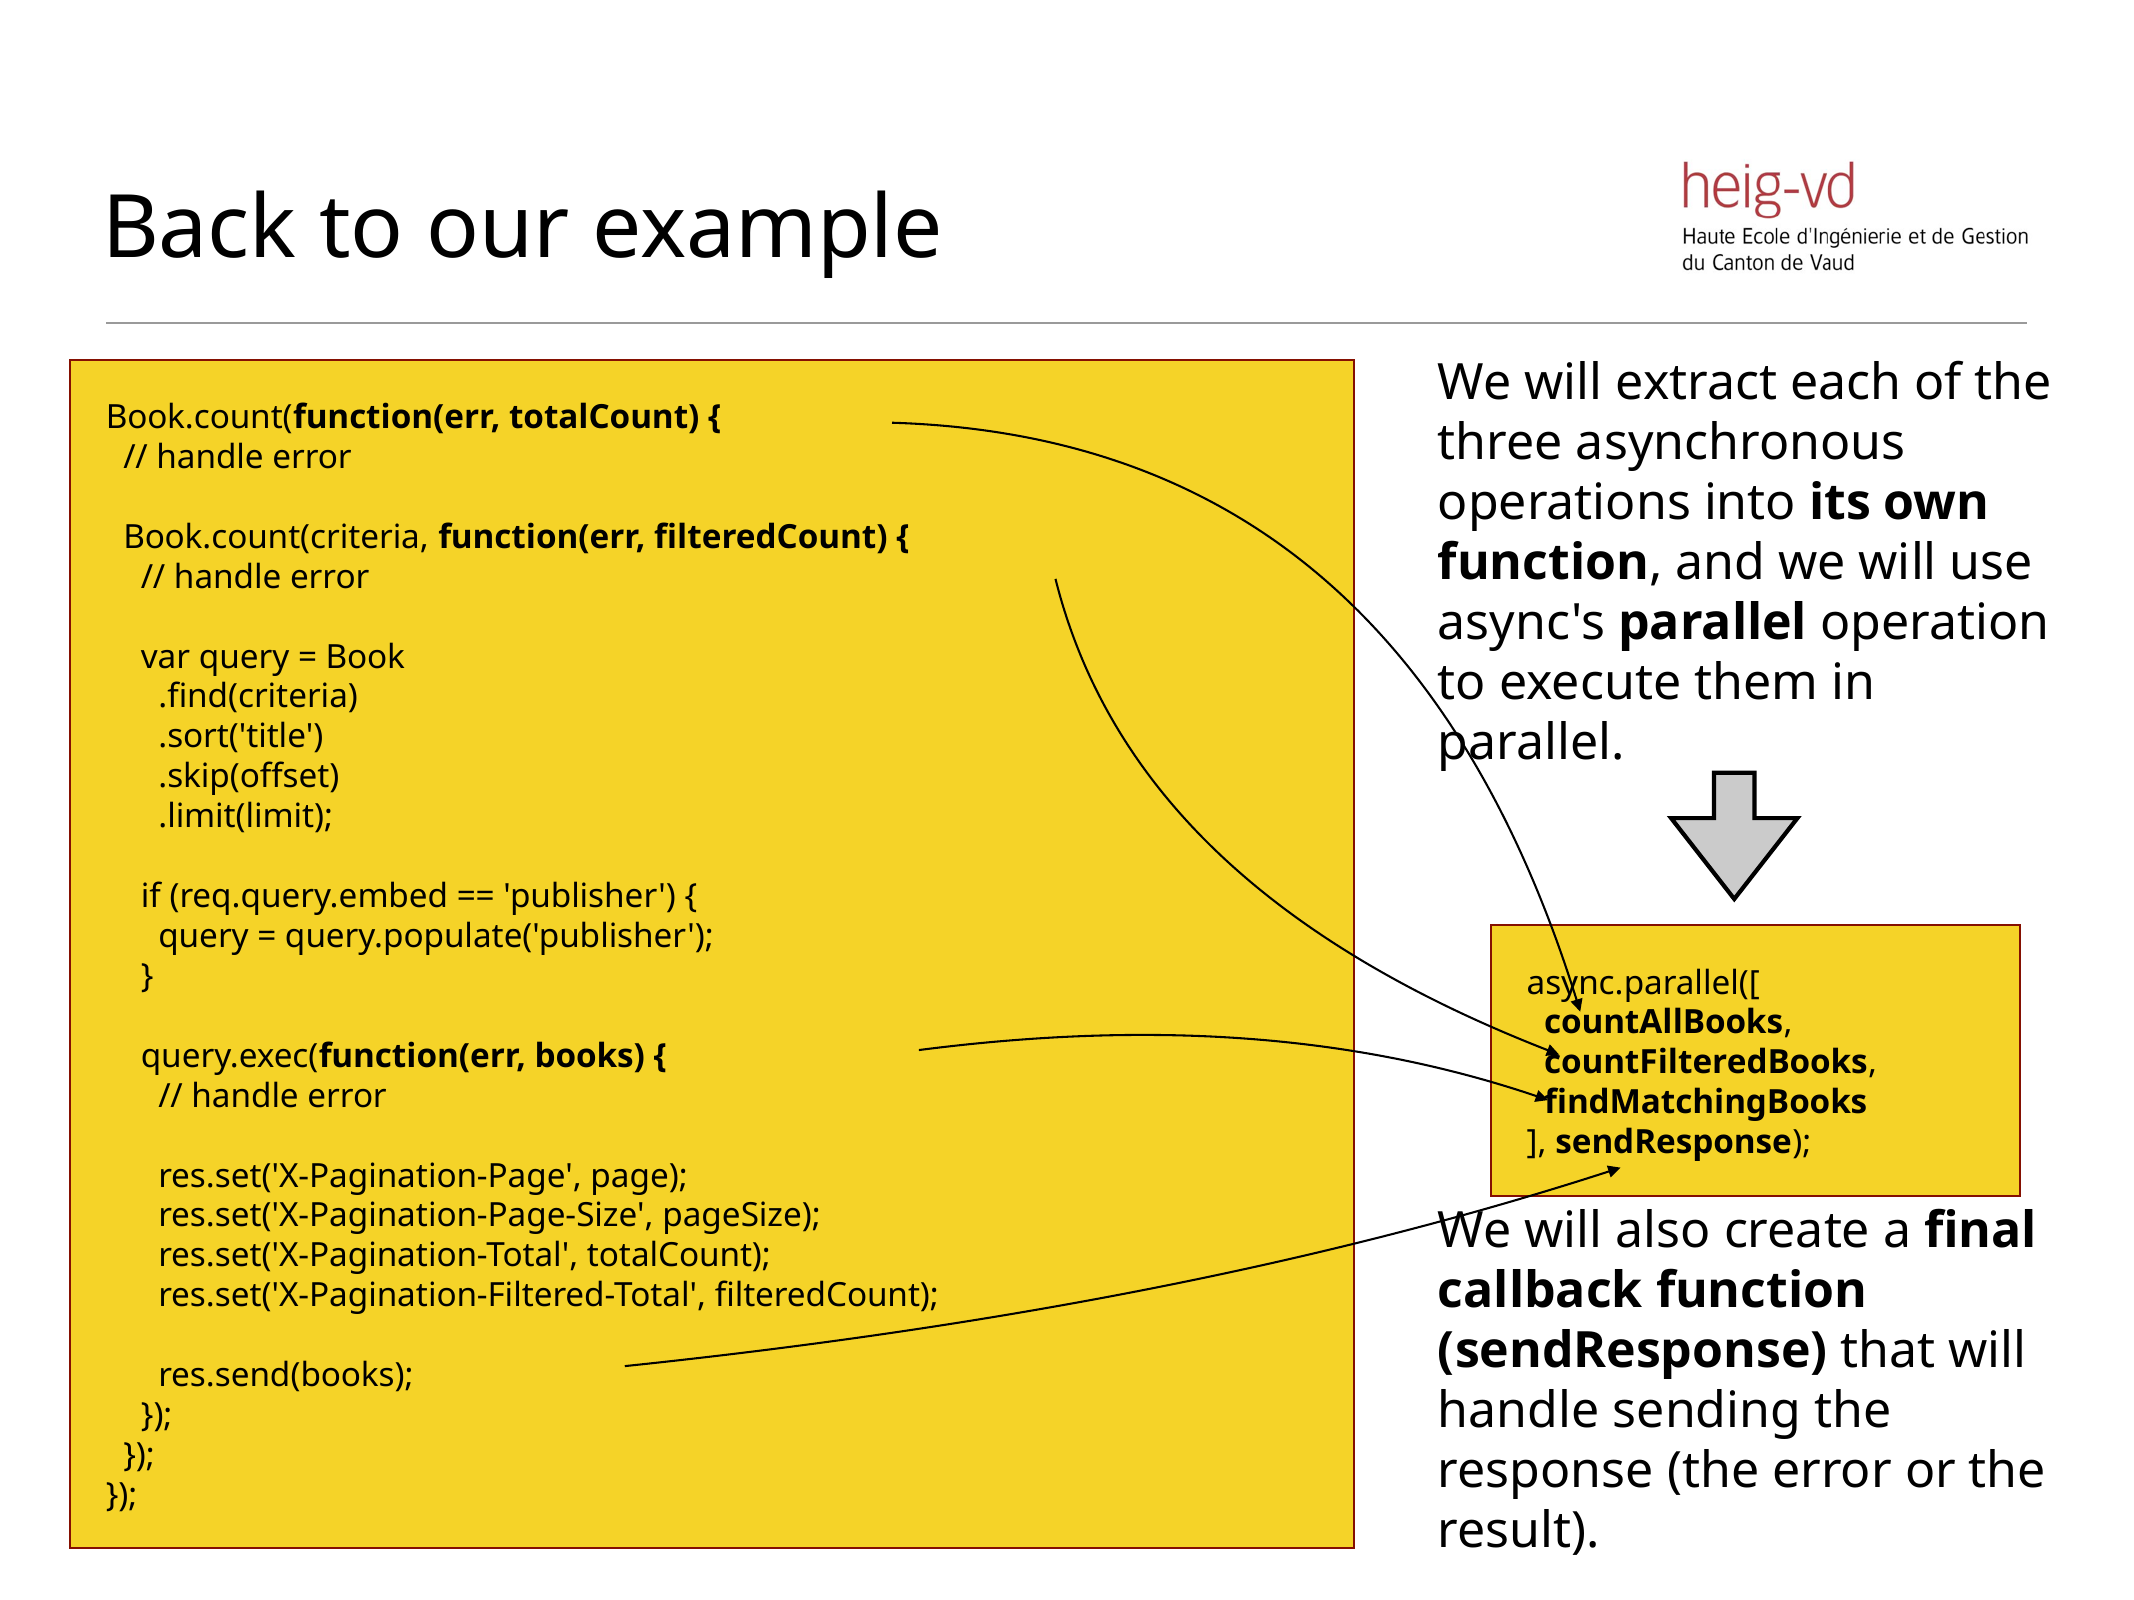

# Back to our example
We will extract each of the three asynchronous operations into its own function, and we will use async's parallel operation to execute them in parallel.
Book.count(function(err, totalCount) {
 // handle error
 Book.count(criteria, function(err, filteredCount) {
 // handle error
 var query = Book
 .find(criteria)
 .sort('title')
 .skip(offset)
 .limit(limit);
 if (req.query.embed == 'publisher') {
 query = query.populate('publisher');
 }
 query.exec(function(err, books) {
 // handle error
 res.set('X-Pagination-Page', page);
 res.set('X-Pagination-Page-Size', pageSize);
 res.set('X-Pagination-Total', totalCount);
 res.set('X-Pagination-Filtered-Total', filteredCount);
 res.send(books);
 });
 });
});
async.parallel([
 countAllBooks,
 countFilteredBooks,
 findMatchingBooks
], sendResponse);
We will also create a final callback function (sendResponse) that will handle sending the response (the error or the result).